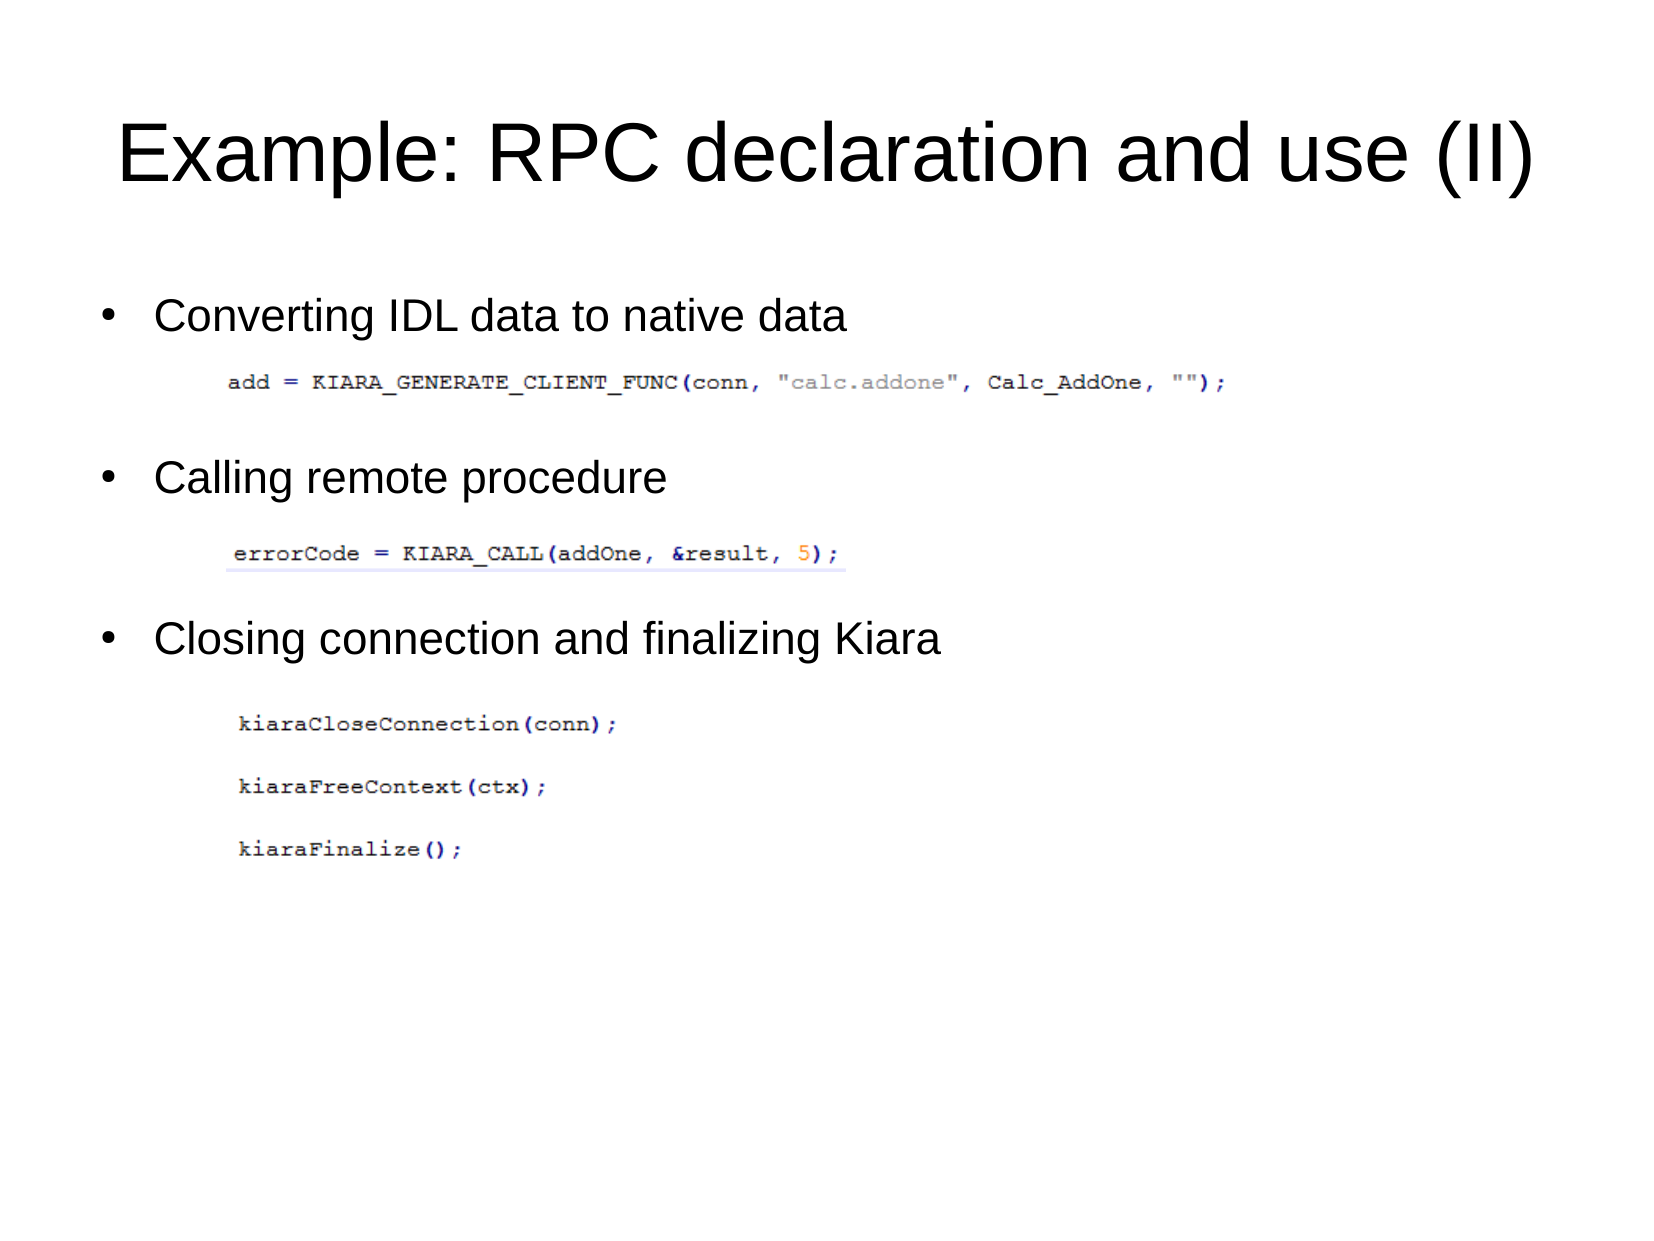

# Example: RPC declaration and use (II)
Converting IDL data to native data
Calling remote procedure
Closing connection and finalizing Kiara